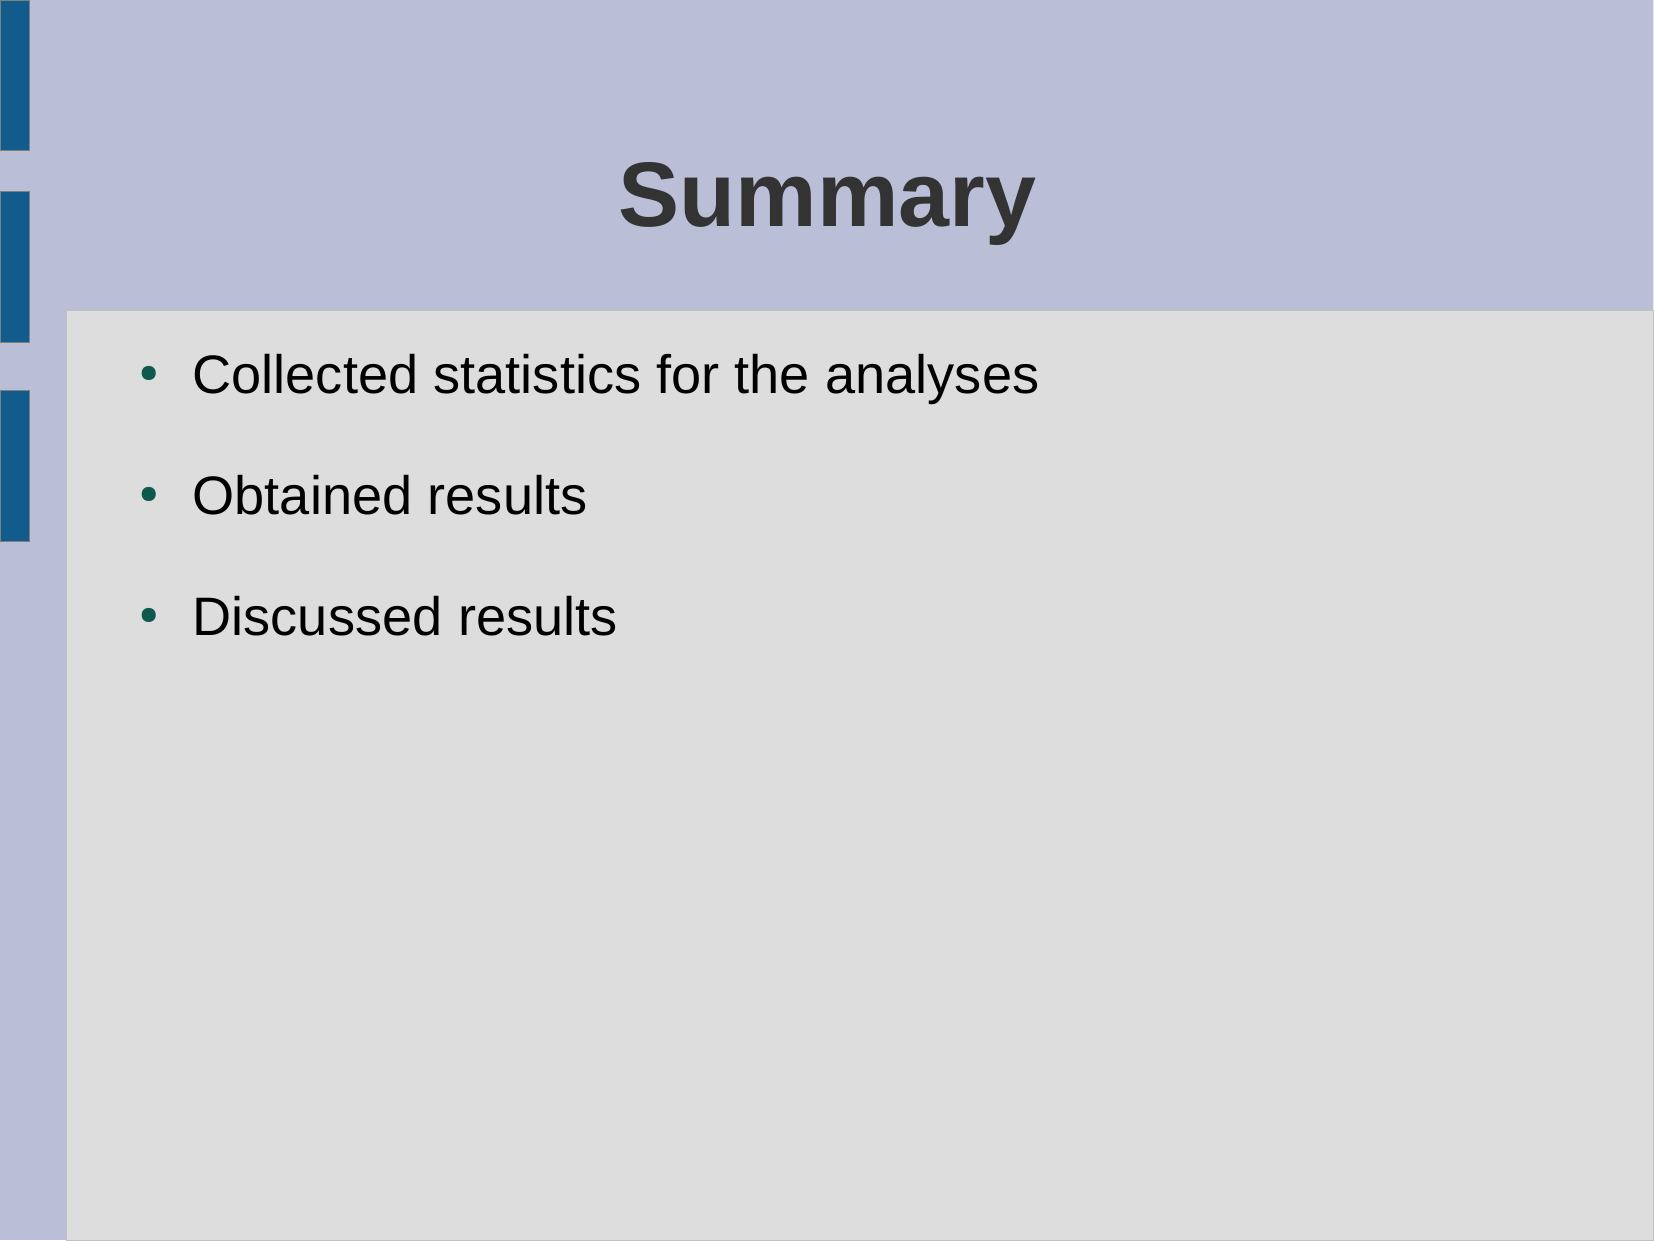

# Summary
Collected statistics for the analyses
Obtained results
Discussed results